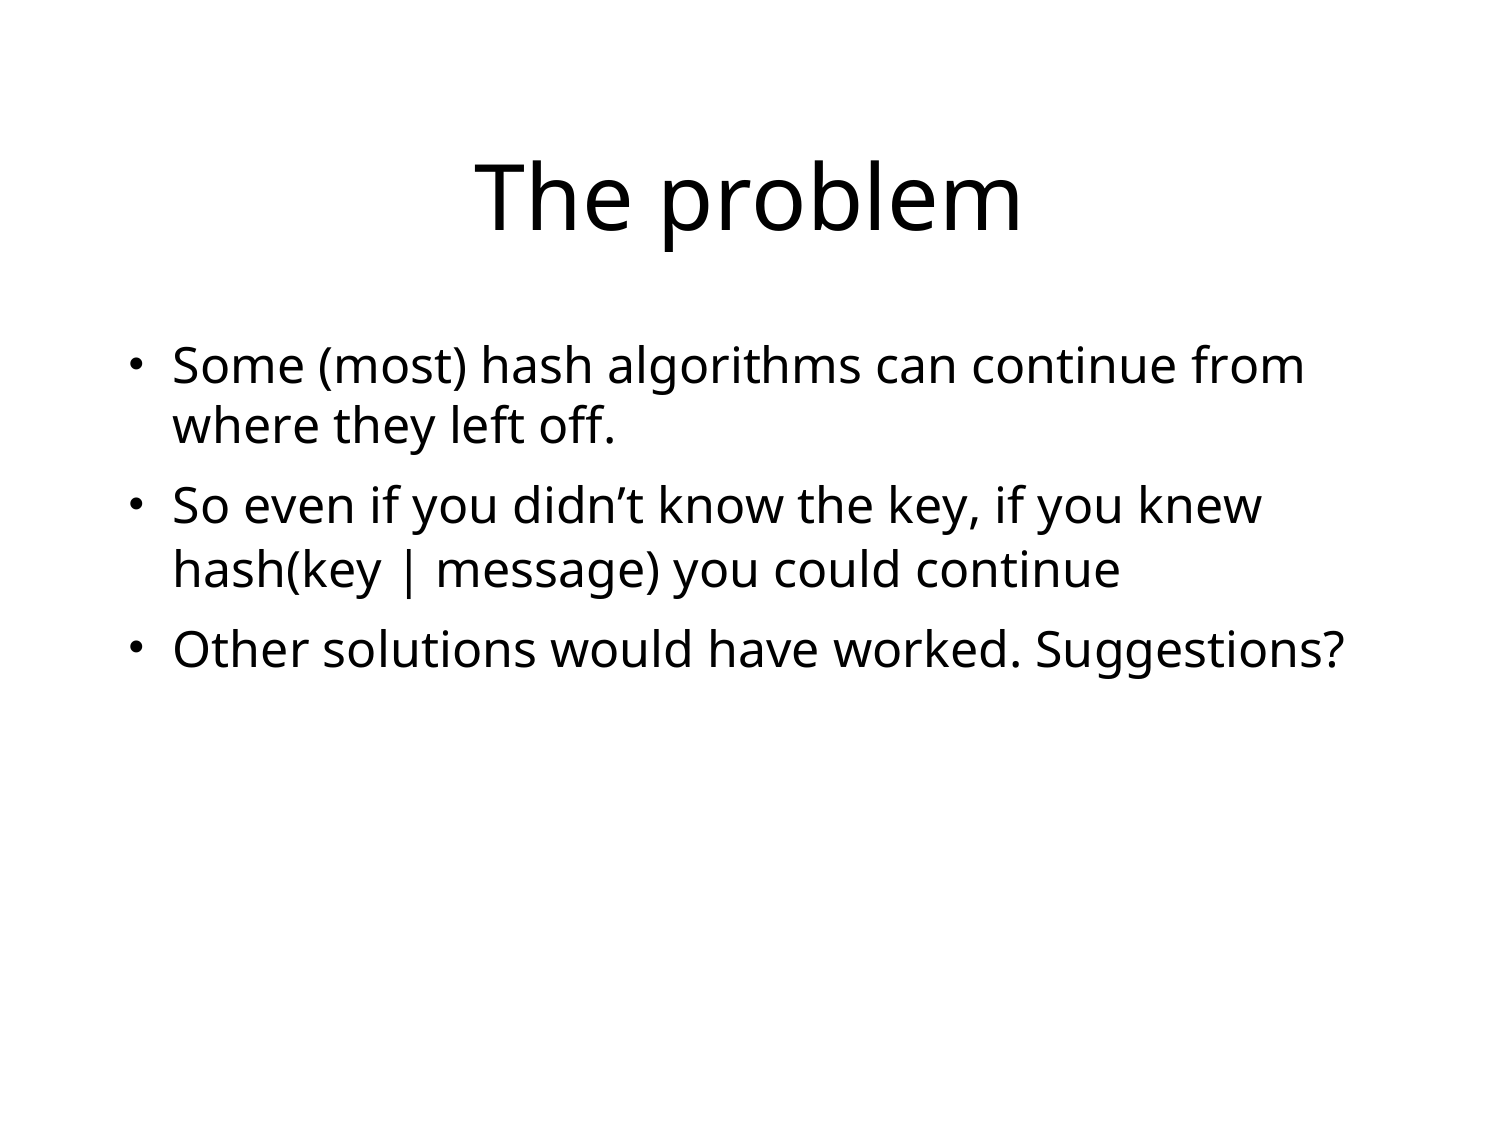

# The problem
Some (most) hash algorithms can continue from where they left off.
So even if you didn’t know the key, if you knew hash(key | message) you could continue
Other solutions would have worked. Suggestions?